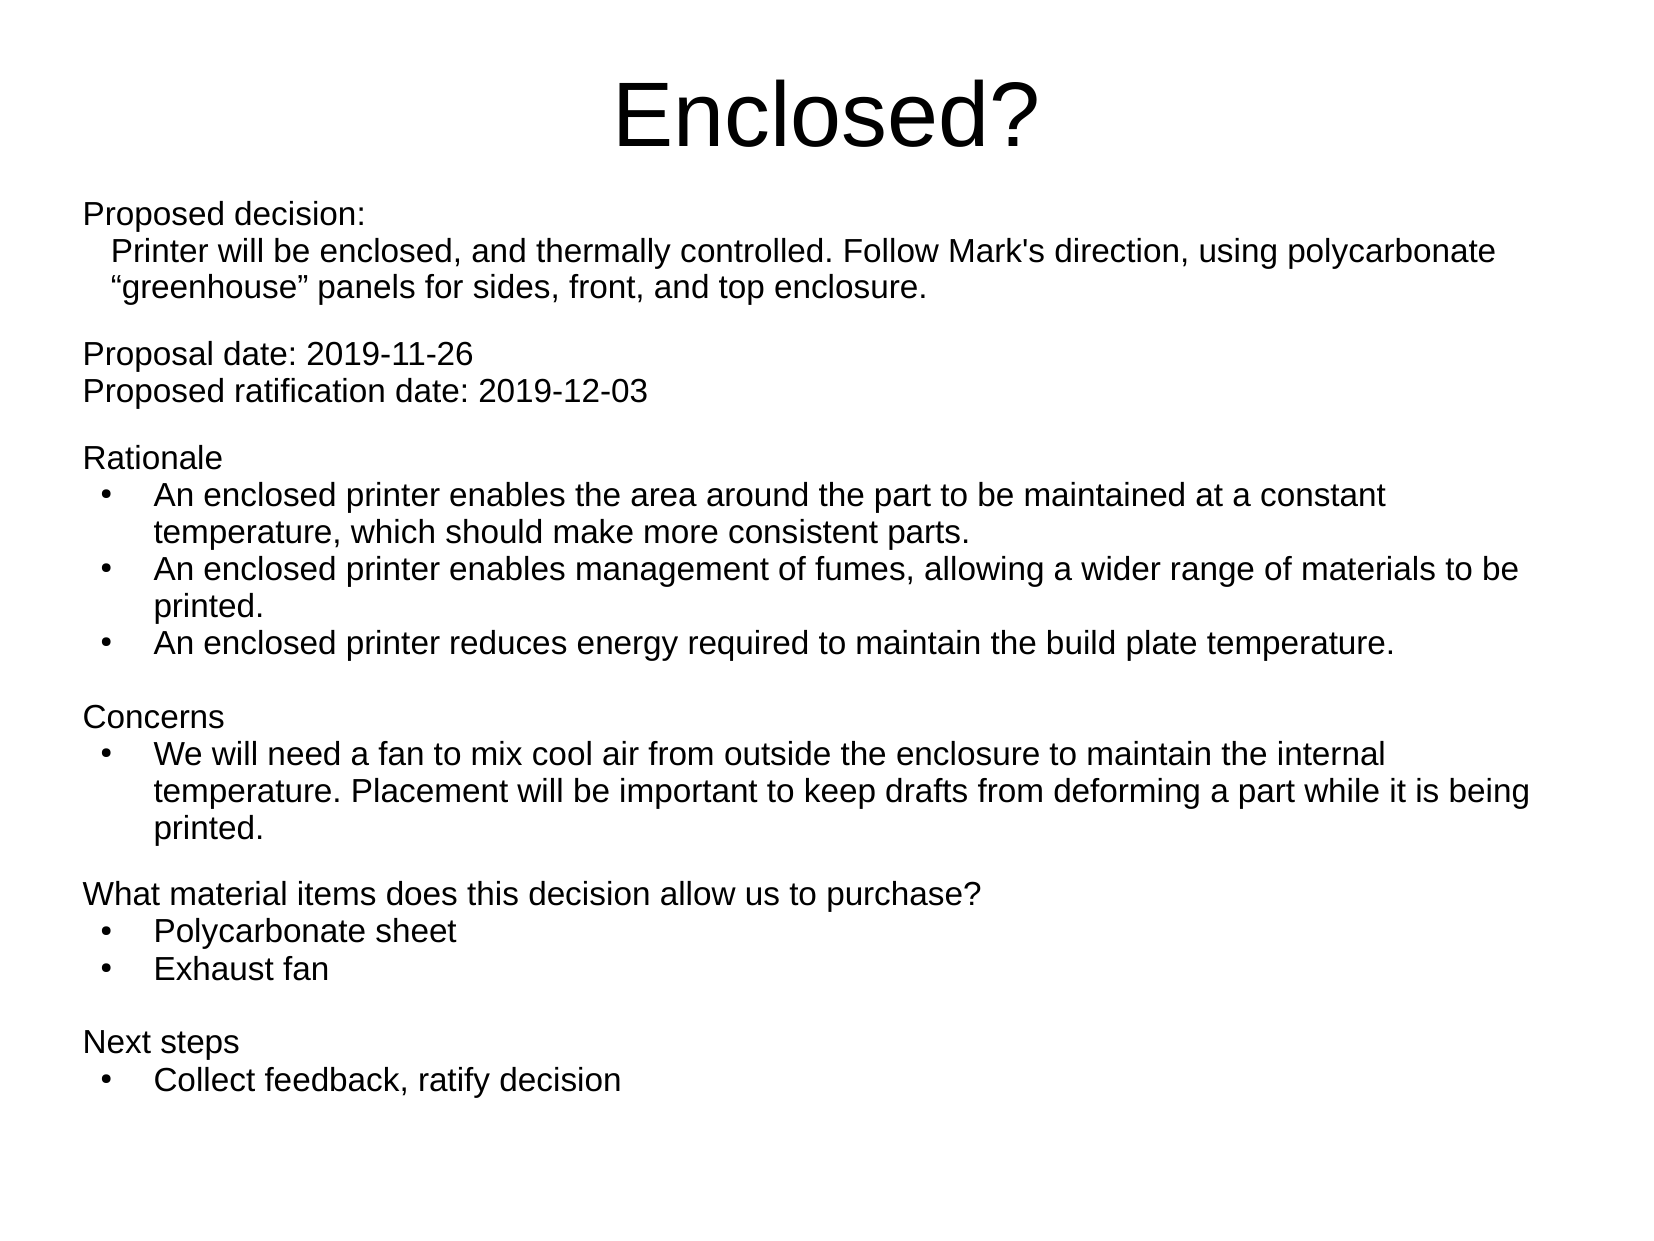

# Enclosed?
Proposed decision:
Printer will be enclosed, and thermally controlled. Follow Mark's direction, using polycarbonate “greenhouse” panels for sides, front, and top enclosure.
Proposal date: 2019-11-26
Proposed ratification date: 2019-12-03
Rationale
An enclosed printer enables the area around the part to be maintained at a constant temperature, which should make more consistent parts.
An enclosed printer enables management of fumes, allowing a wider range of materials to be printed.
An enclosed printer reduces energy required to maintain the build plate temperature.
Concerns
We will need a fan to mix cool air from outside the enclosure to maintain the internal temperature. Placement will be important to keep drafts from deforming a part while it is being printed.
What material items does this decision allow us to purchase?
Polycarbonate sheet
Exhaust fan
Next steps
Collect feedback, ratify decision